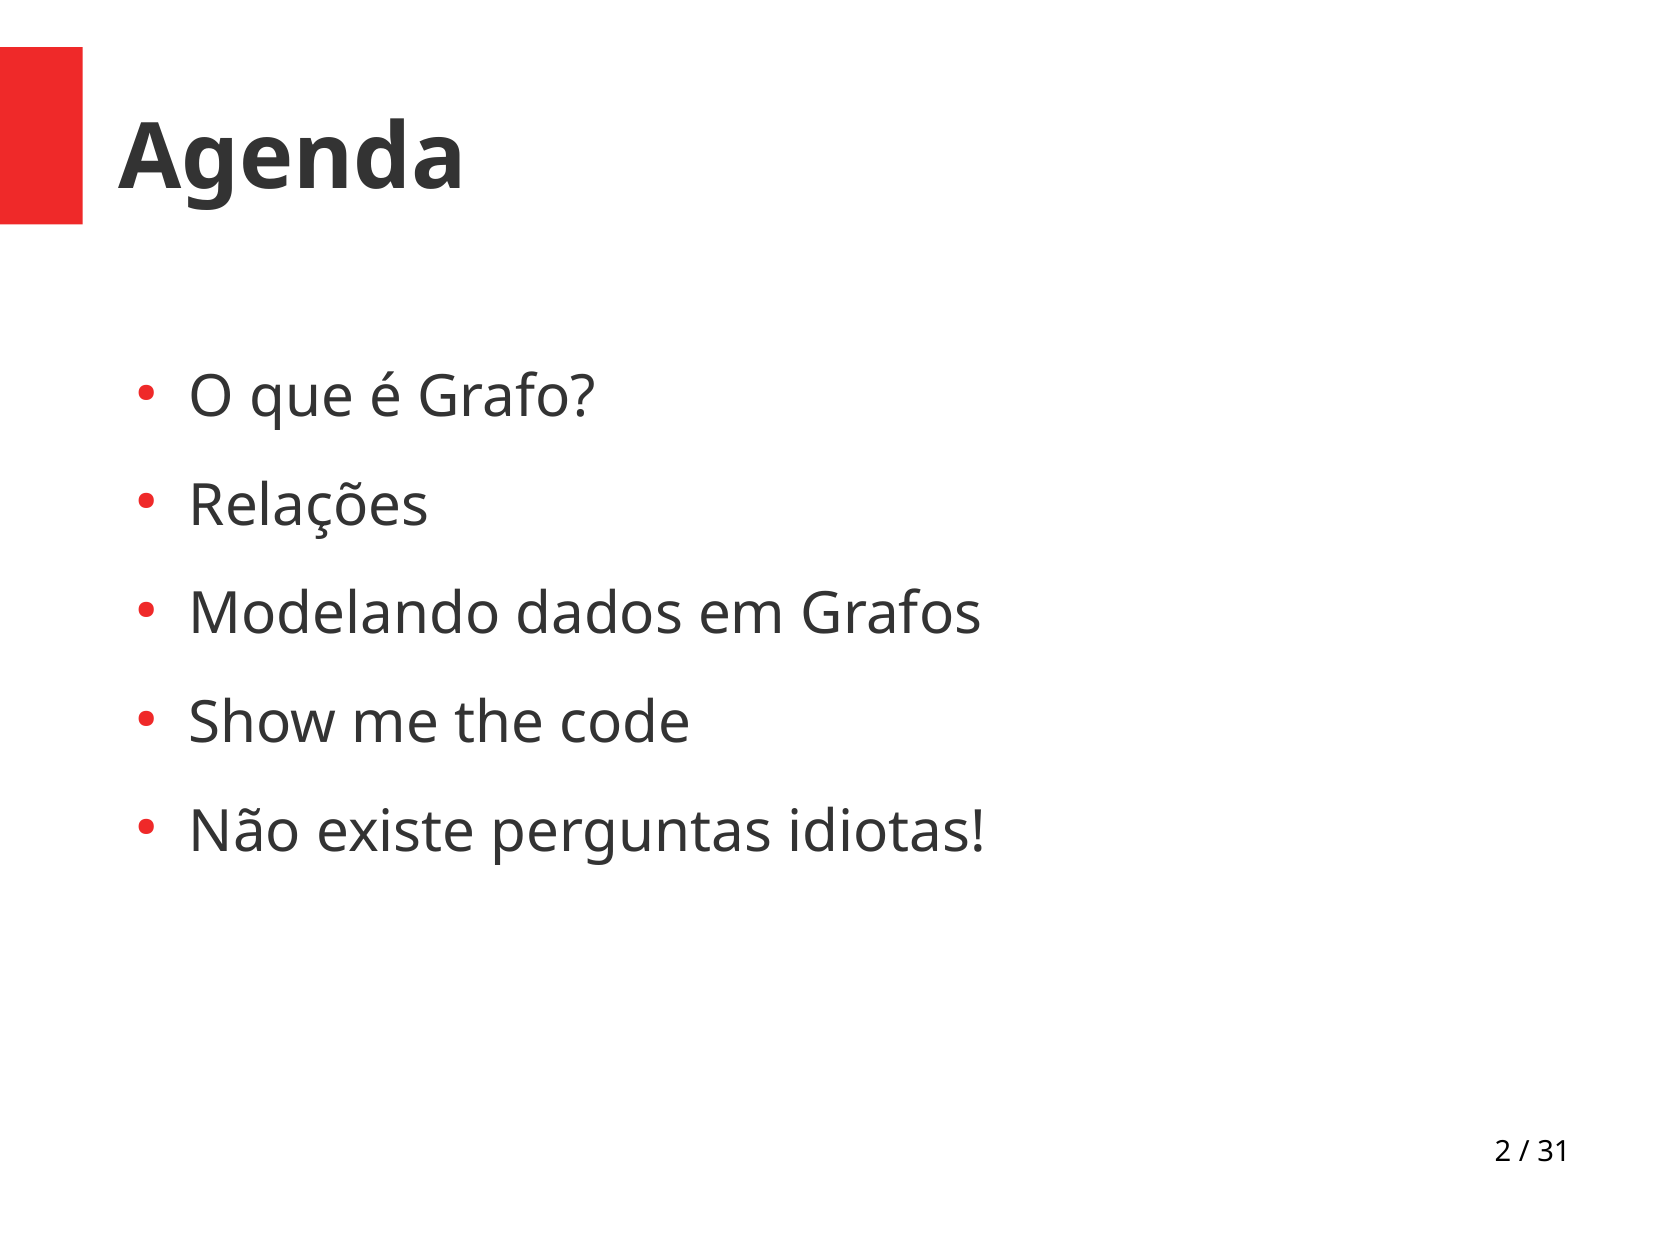

# Agenda
O que é Grafo?
Relações
Modelando dados em Grafos
Show me the code
Não existe perguntas idiotas!
2